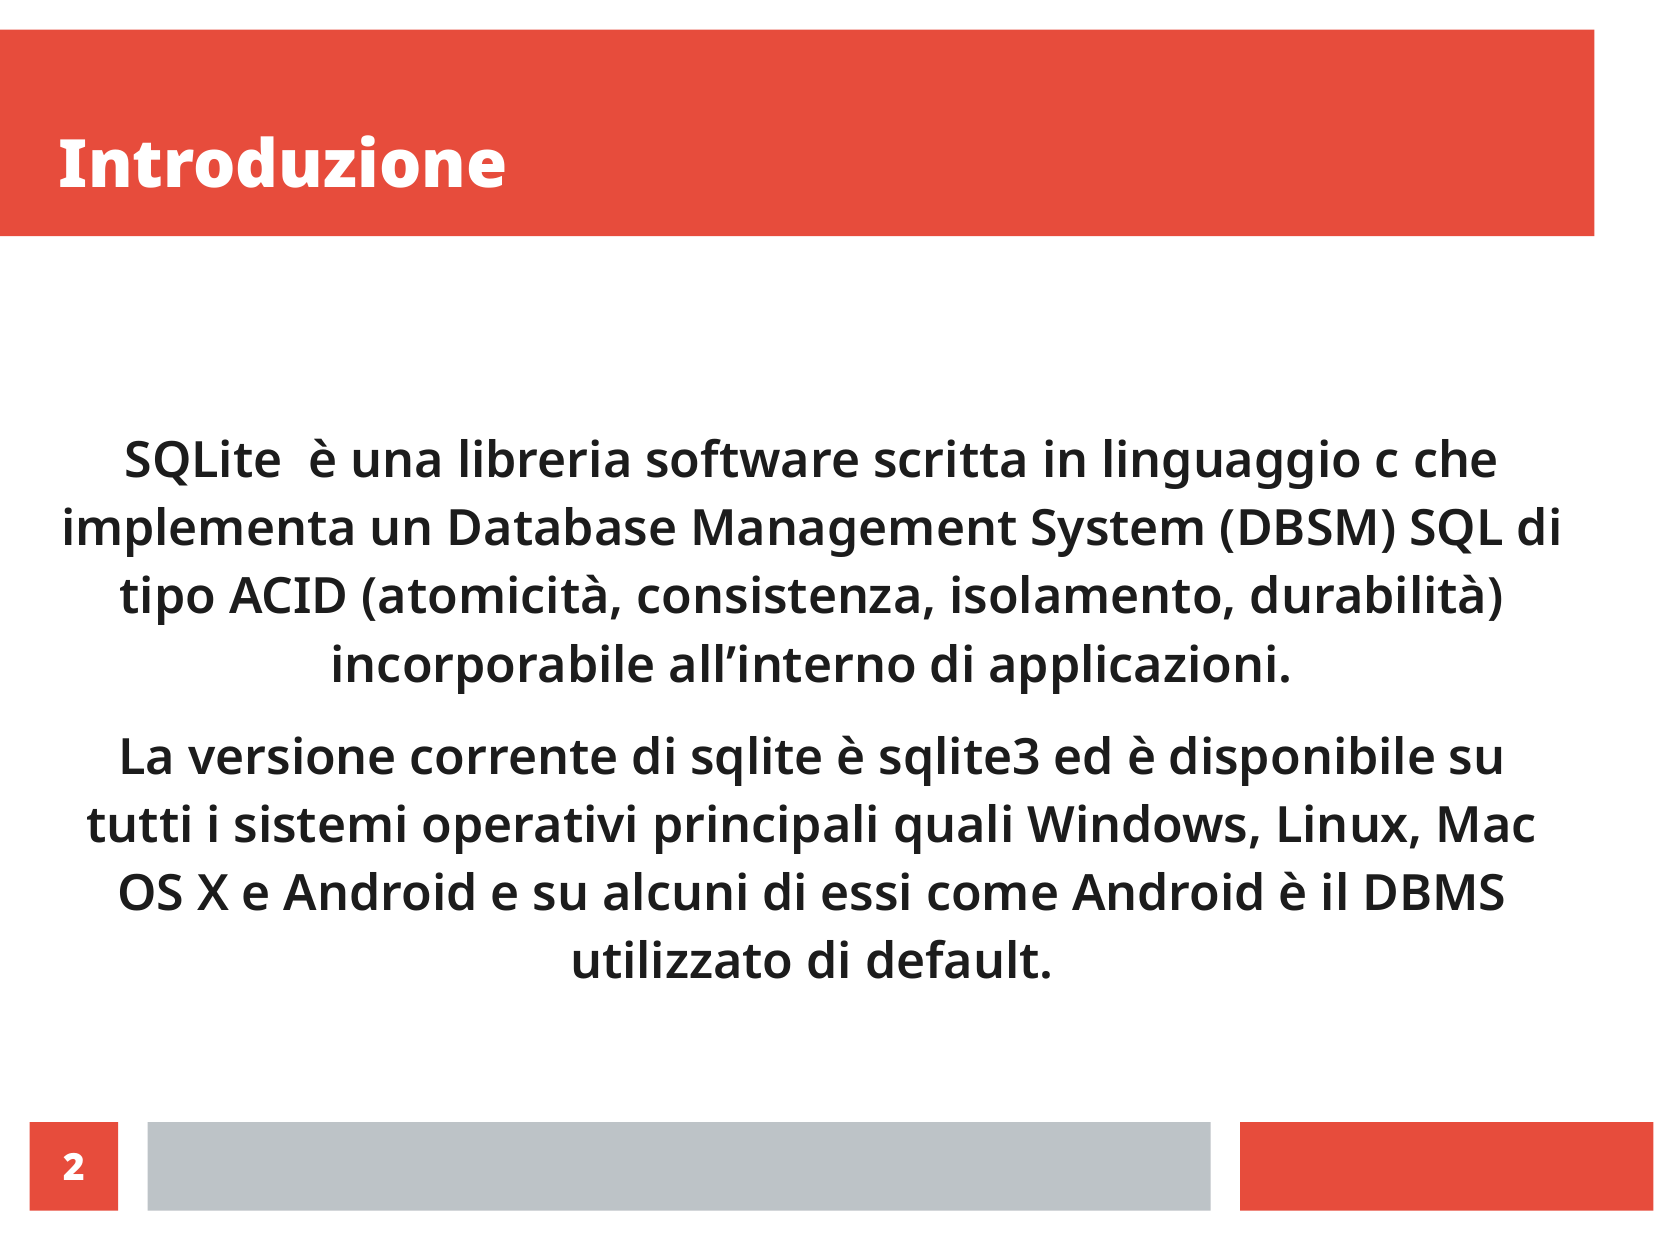

# Introduzione
SQLite è una libreria software scritta in linguaggio c che implementa un Database Management System (DBSM) SQL di tipo ACID (atomicità, consistenza, isolamento, durabilità) incorporabile all’interno di applicazioni.
La versione corrente di sqlite è sqlite3 ed è disponibile su tutti i sistemi operativi principali quali Windows, Linux, Mac OS X e Android e su alcuni di essi come Android è il DBMS utilizzato di default.
2